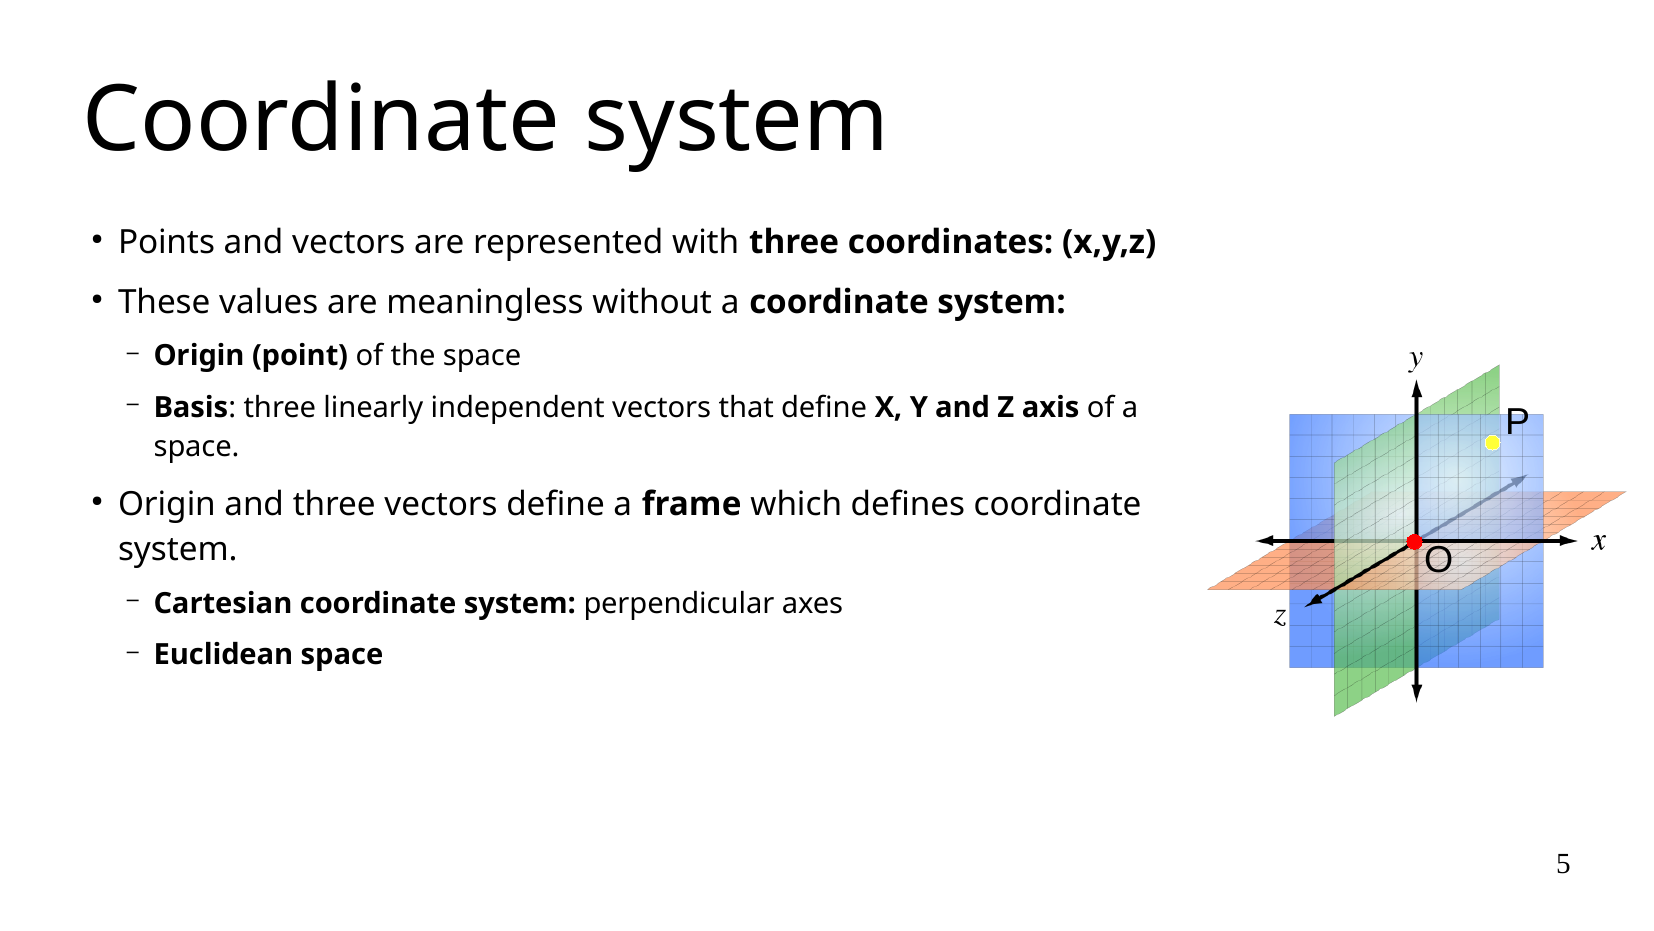

# Coordinate system
Points and vectors are represented with three coordinates: (x,y,z)
These values are meaningless without a coordinate system:
Origin (point) of the space
Basis: three linearly independent vectors that define X, Y and Z axis of a space.
Origin and three vectors define a frame which defines coordinate system.
Cartesian coordinate system: perpendicular axes
Euclidean space
P
O
5